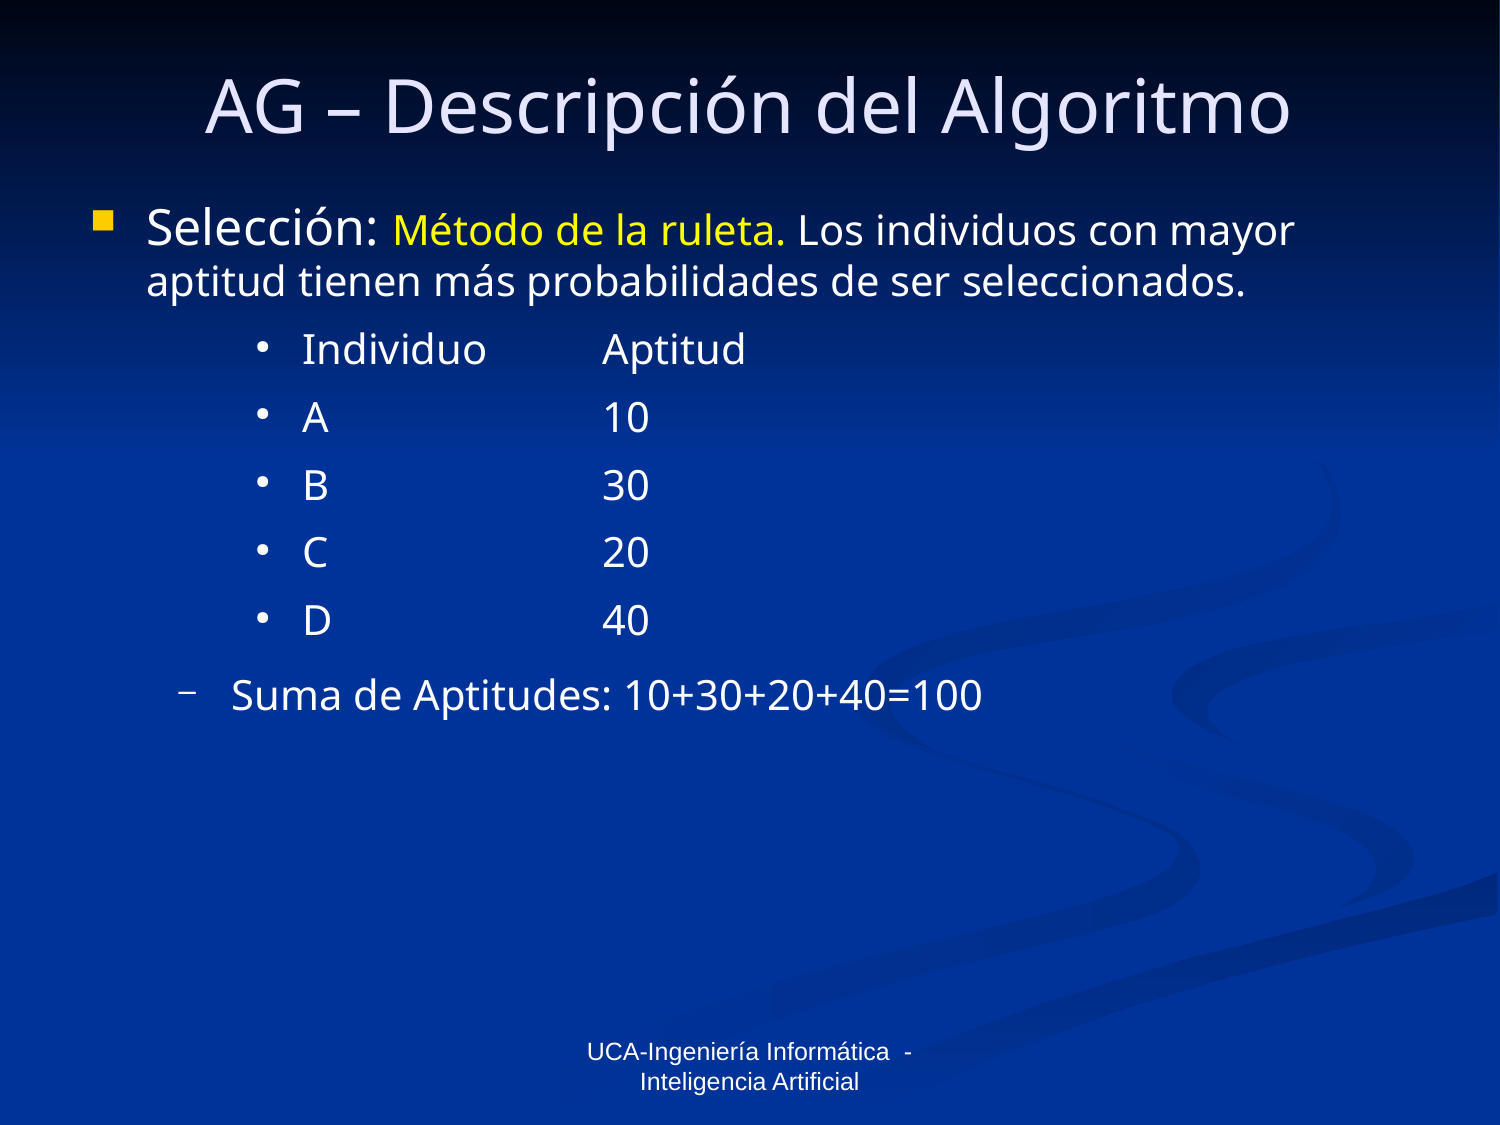

# AG – Descripción del Algoritmo
Selección: Método de la ruleta. Los individuos con mayor aptitud tienen más probabilidades de ser seleccionados.
Individuo	Aptitud
A		10
B		30
C		20
D		40
Suma de Aptitudes: 10+30+20+40=100
UCA-Ingeniería Informática - Inteligencia Artificial